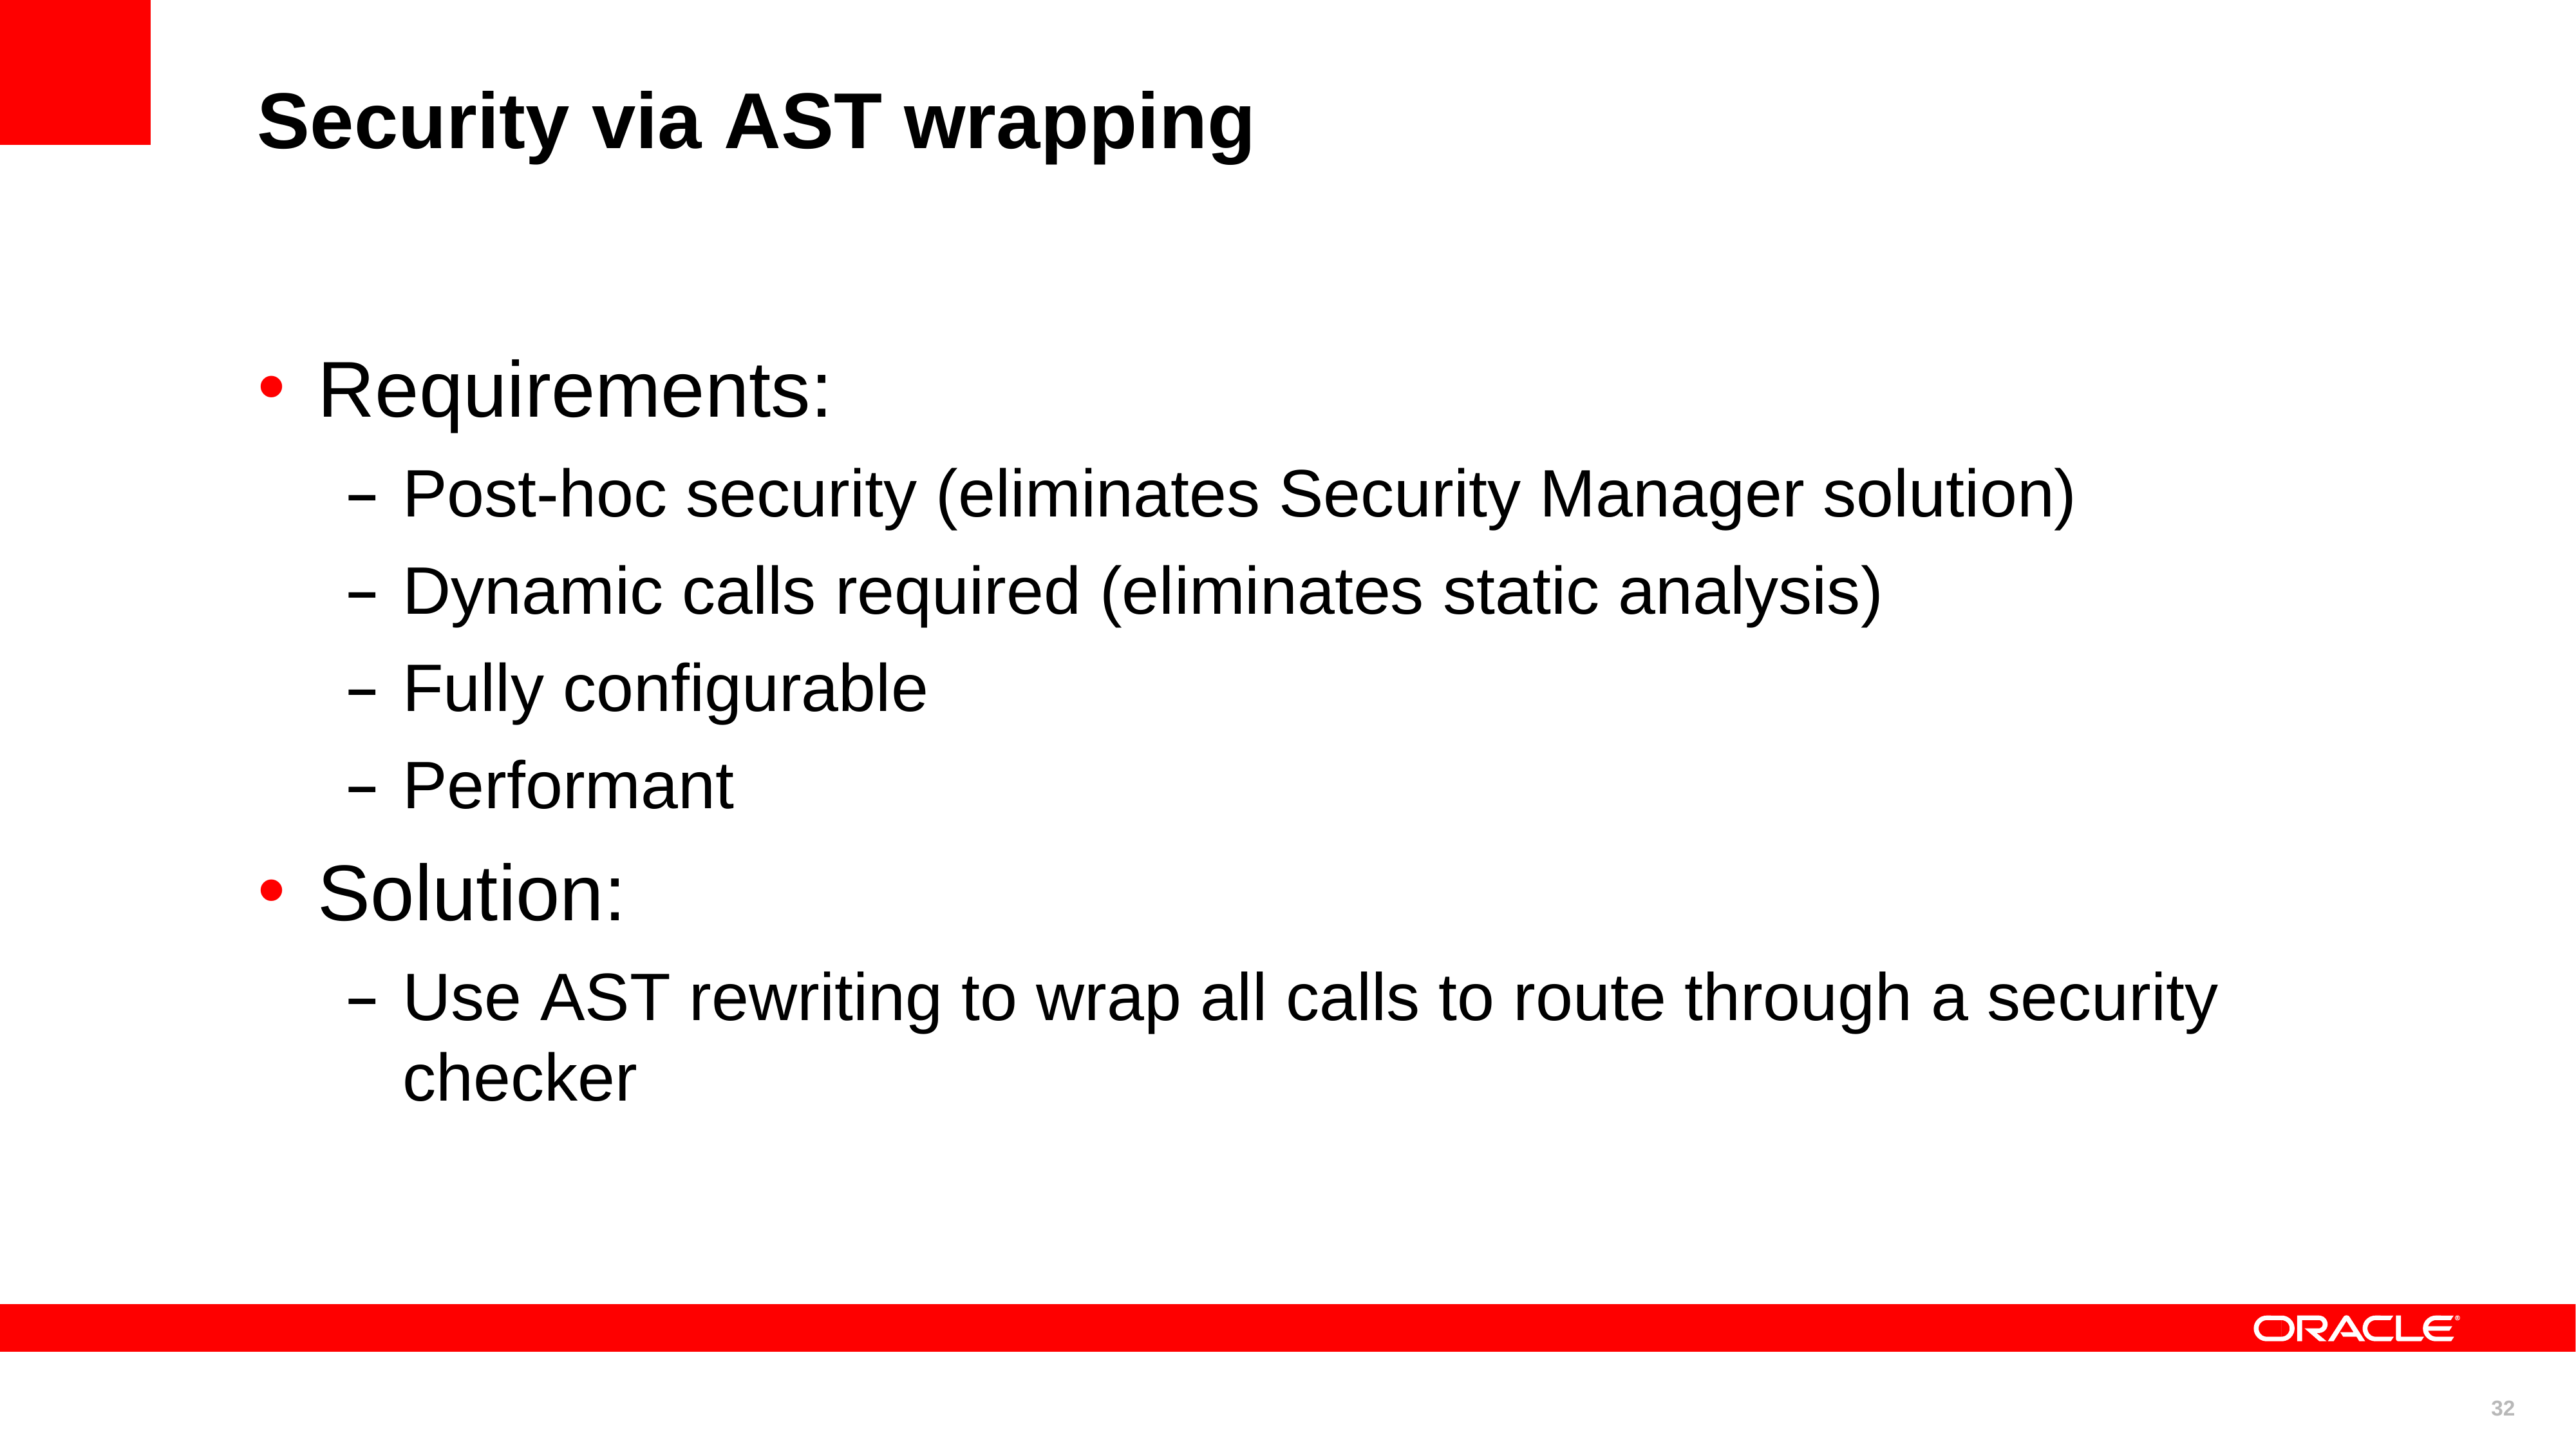

# Security via AST wrapping
Requirements:
Post-hoc security (eliminates Security Manager solution)
Dynamic calls required (eliminates static analysis)
Fully configurable
Performant
Solution:
Use AST rewriting to wrap all calls to route through a security checker